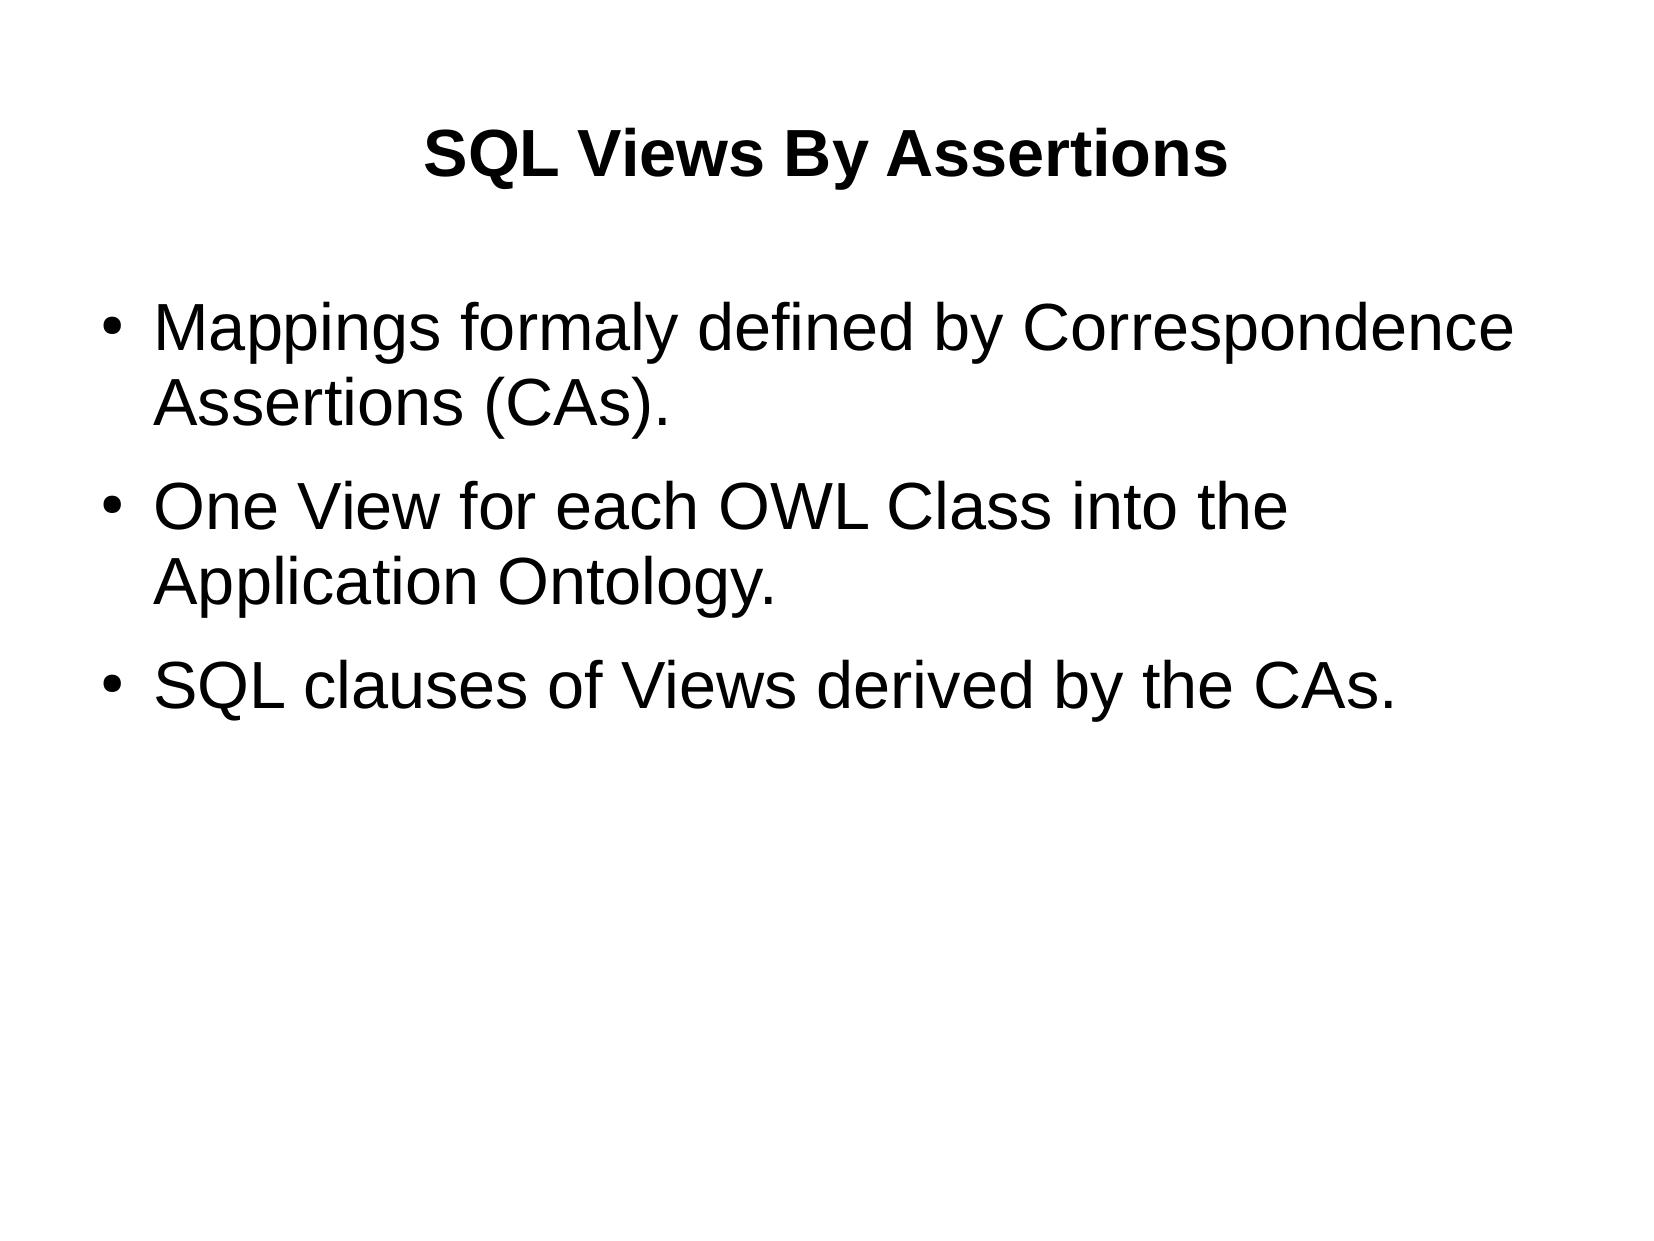

# SQL Views By Assertions
Mappings formaly defined by Correspondence Assertions (CAs).
One View for each OWL Class into the Application Ontology.
SQL clauses of Views derived by the CAs.